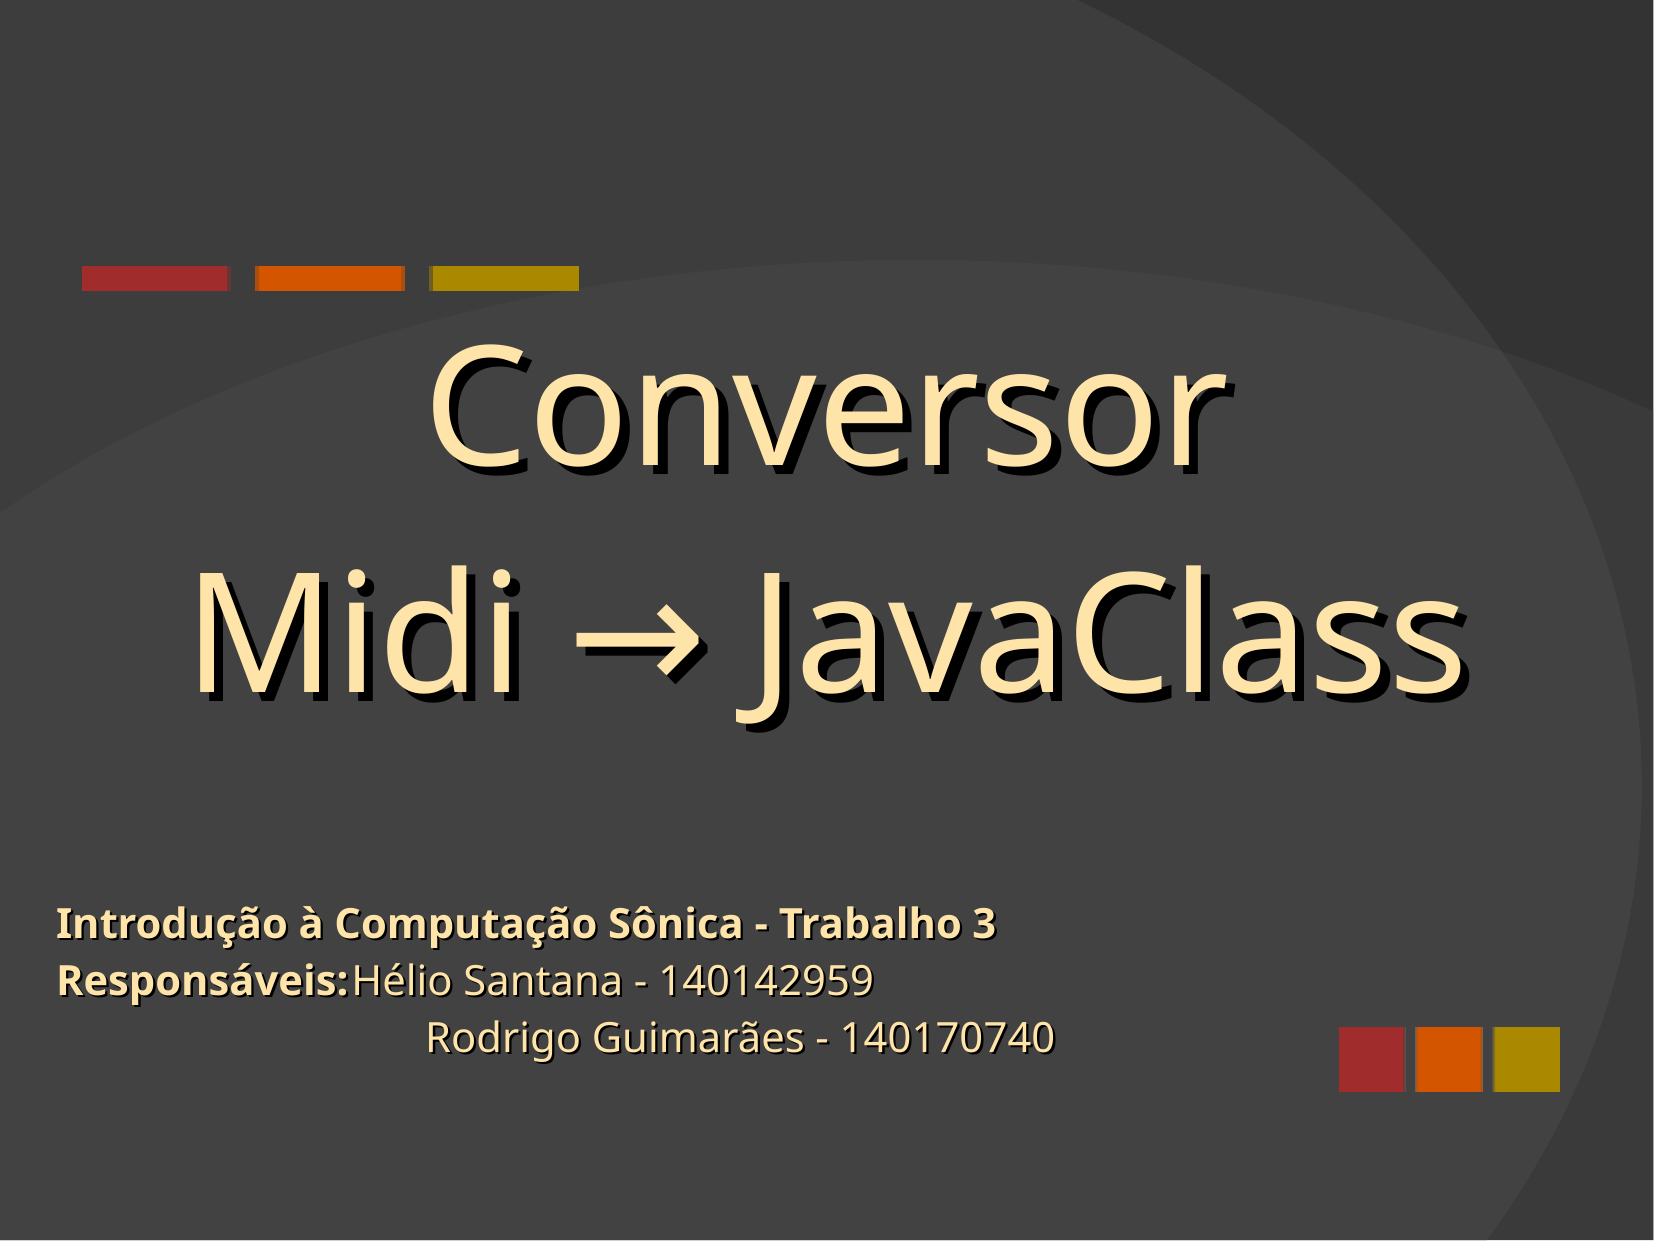

# Conversor
Midi → JavaClass
Introdução à Computação Sônica - Trabalho 3
Responsáveis:	Hélio Santana - 140142959
					Rodrigo Guimarães - 140170740